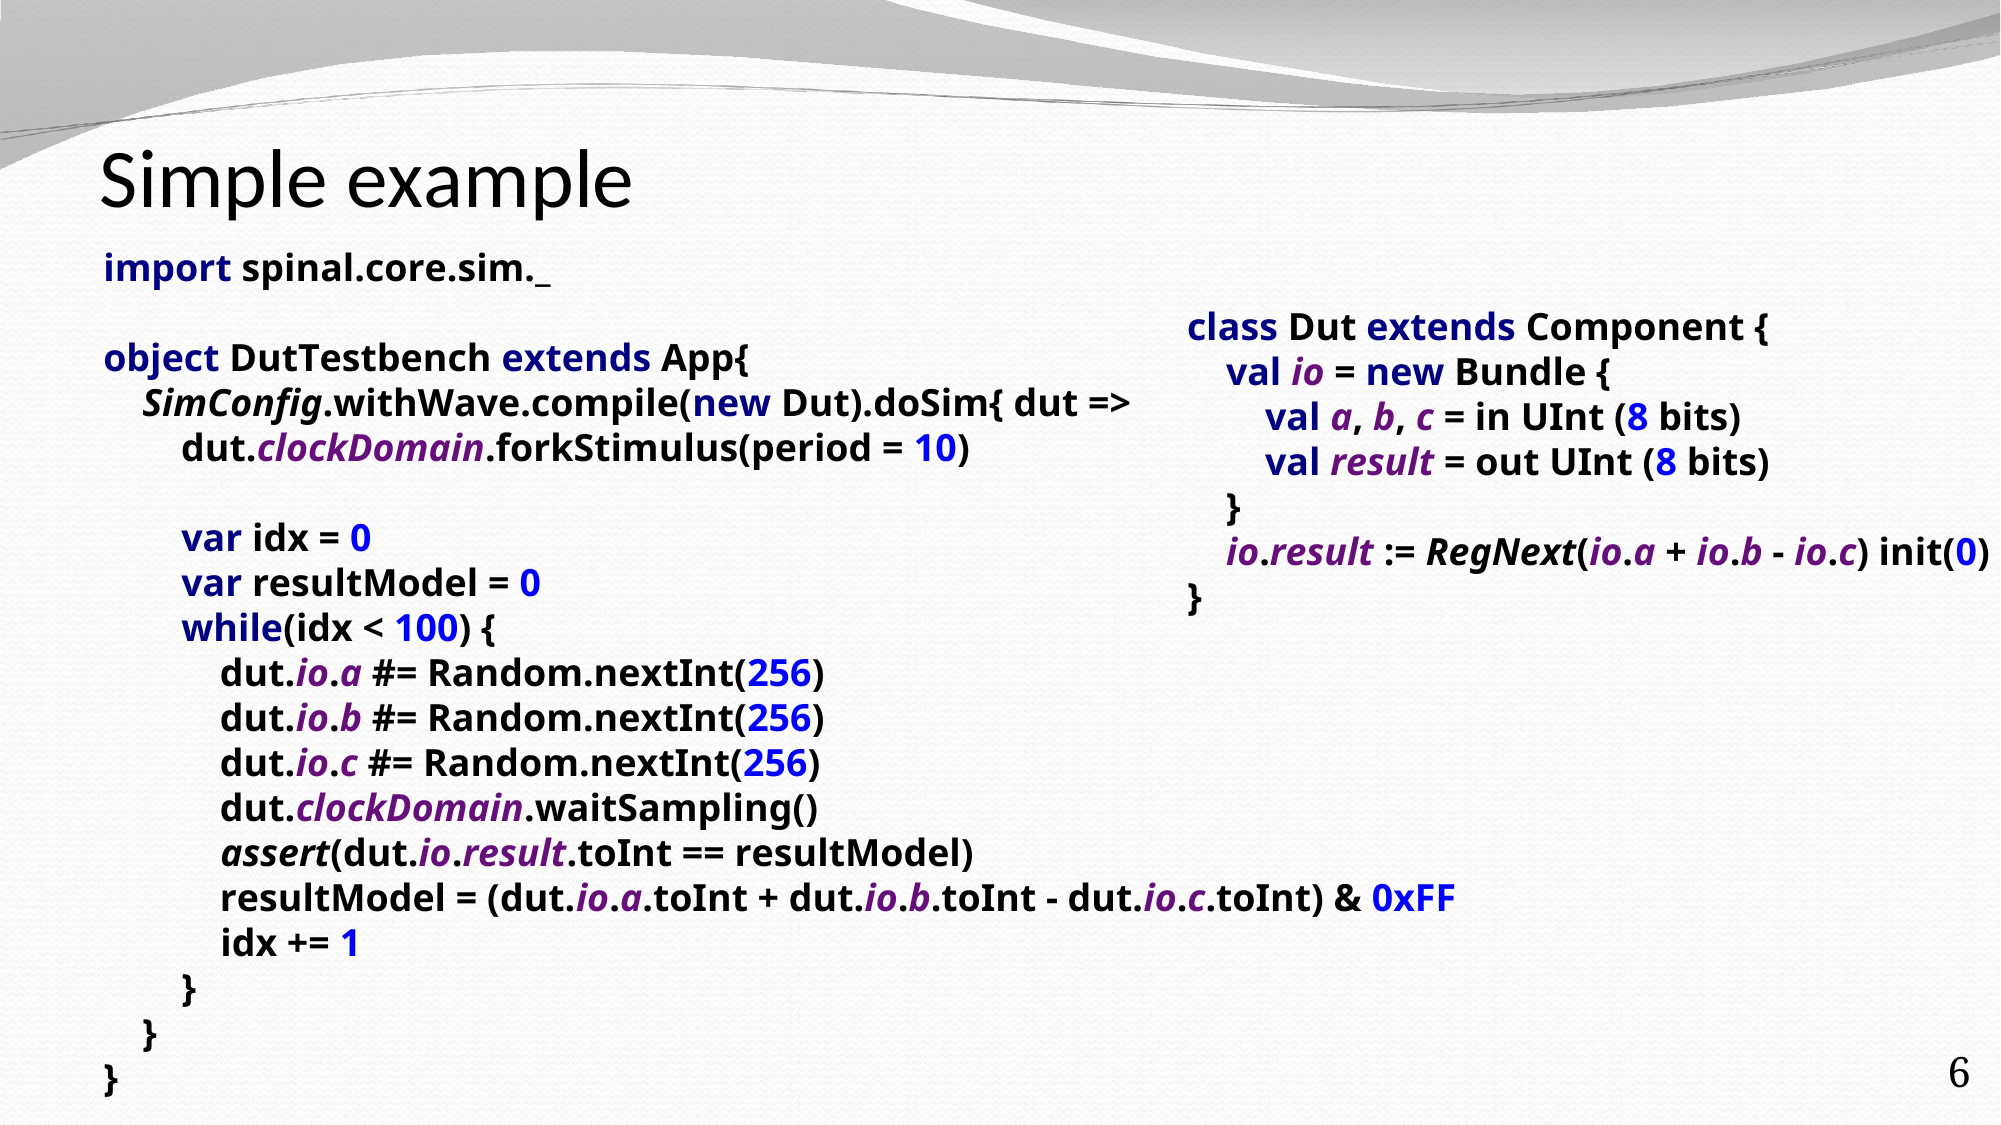

# Simple example
import spinal.core.sim._
object DutTestbench extends App{
 SimConfig.withWave.compile(new Dut).doSim{ dut =>
 dut.clockDomain.forkStimulus(period = 10)
 var idx = 0
 var resultModel = 0
 while(idx < 100) {
 dut.io.a #= Random.nextInt(256)
 dut.io.b #= Random.nextInt(256)
 dut.io.c #= Random.nextInt(256)
 dut.clockDomain.waitSampling()
 assert(dut.io.result.toInt == resultModel)
 resultModel = (dut.io.a.toInt + dut.io.b.toInt - dut.io.c.toInt) & 0xFF
 idx += 1
 }
 }
}
class Dut extends Component {
 val io = new Bundle {
 val a, b, c = in UInt (8 bits)
 val result = out UInt (8 bits)
 }
 io.result := RegNext(io.a + io.b - io.c) init(0)
}